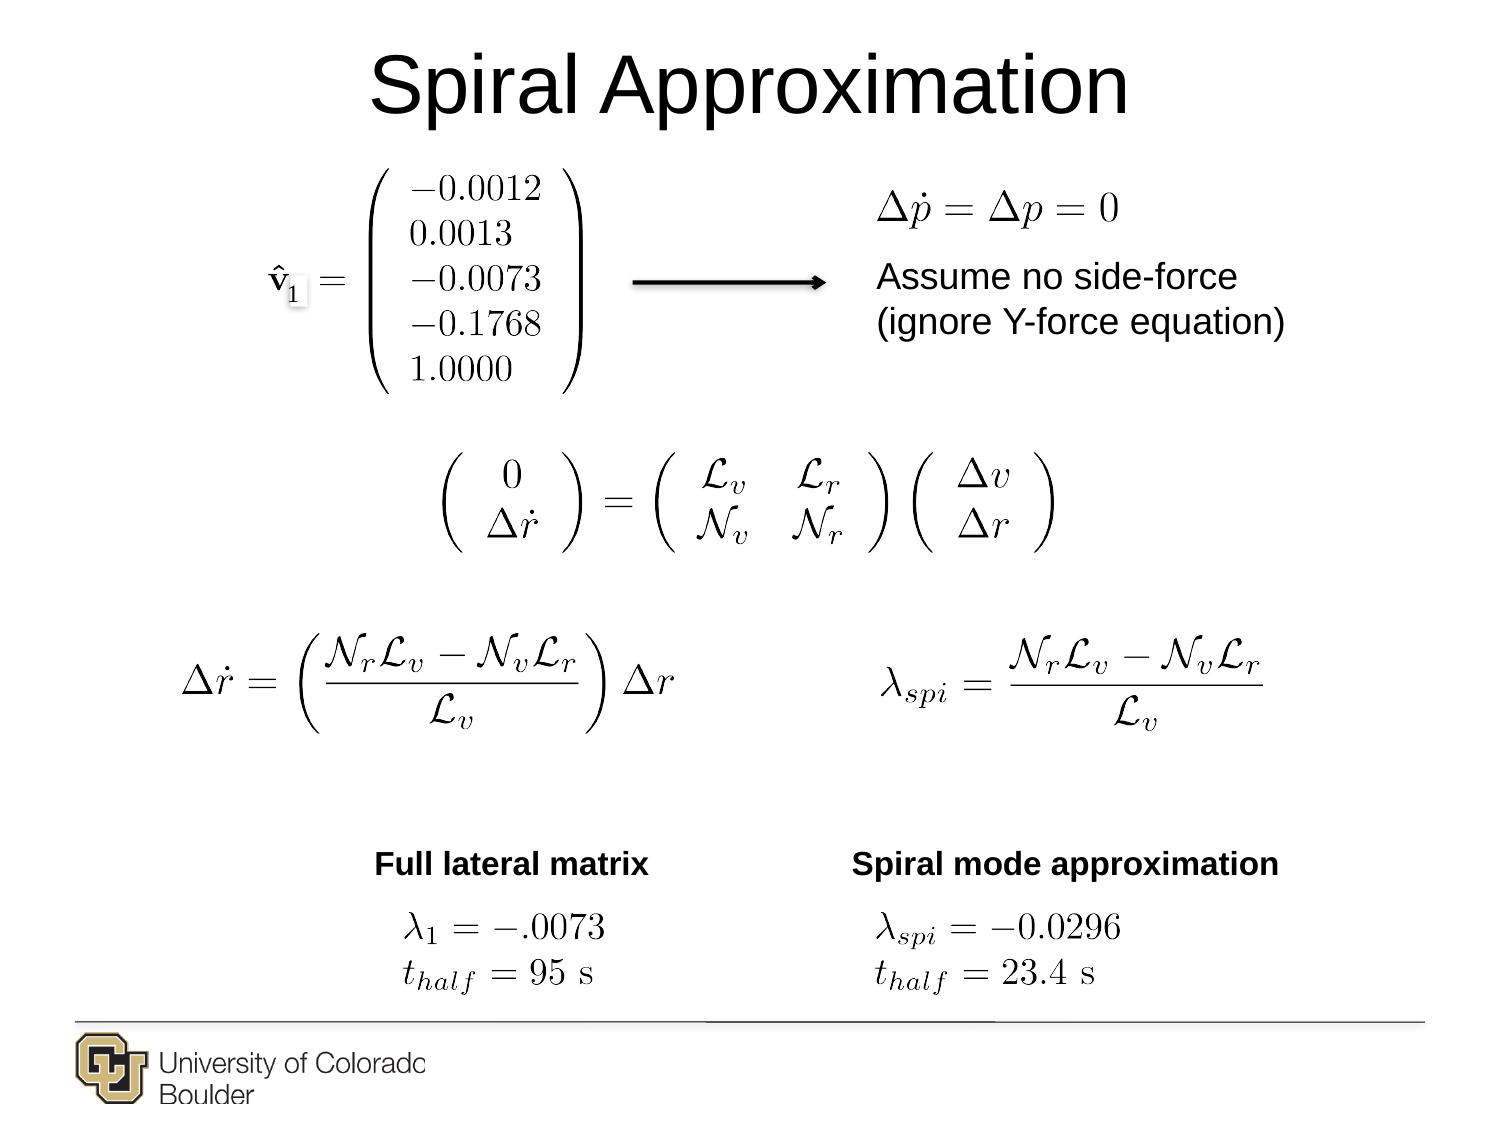

# Spiral Approximation
Assume no side-force (ignore Y-force equation)
1
Full lateral matrix
Spiral mode approximation